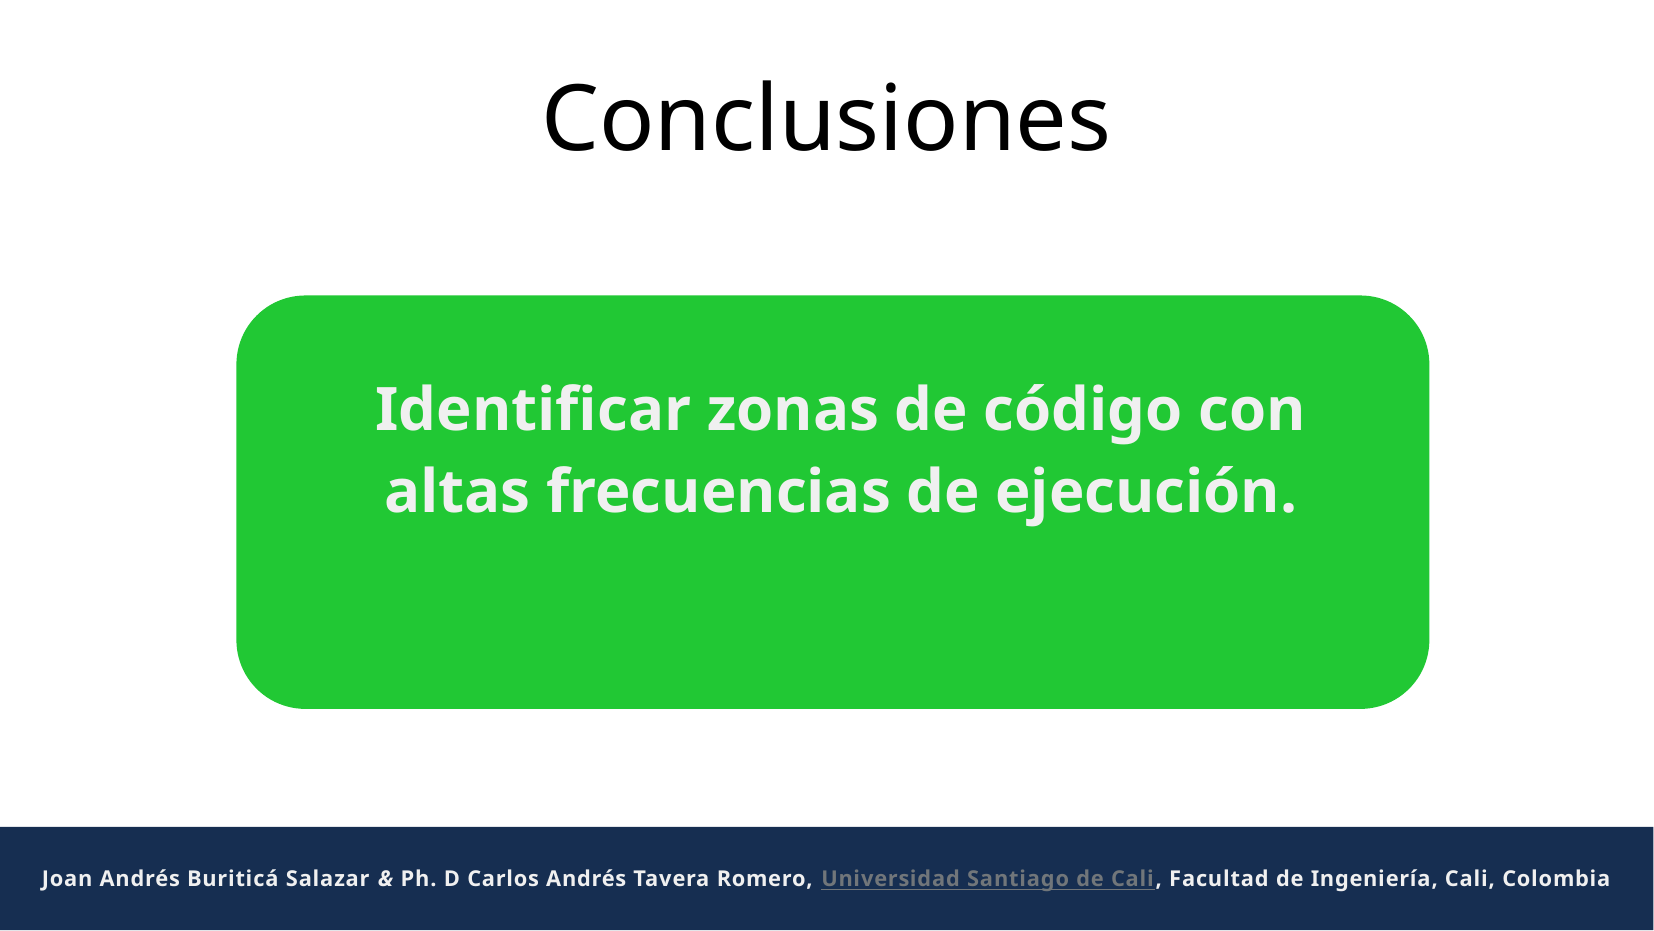

# Conclusiones
Identificar zonas de código con altas frecuencias de ejecución.